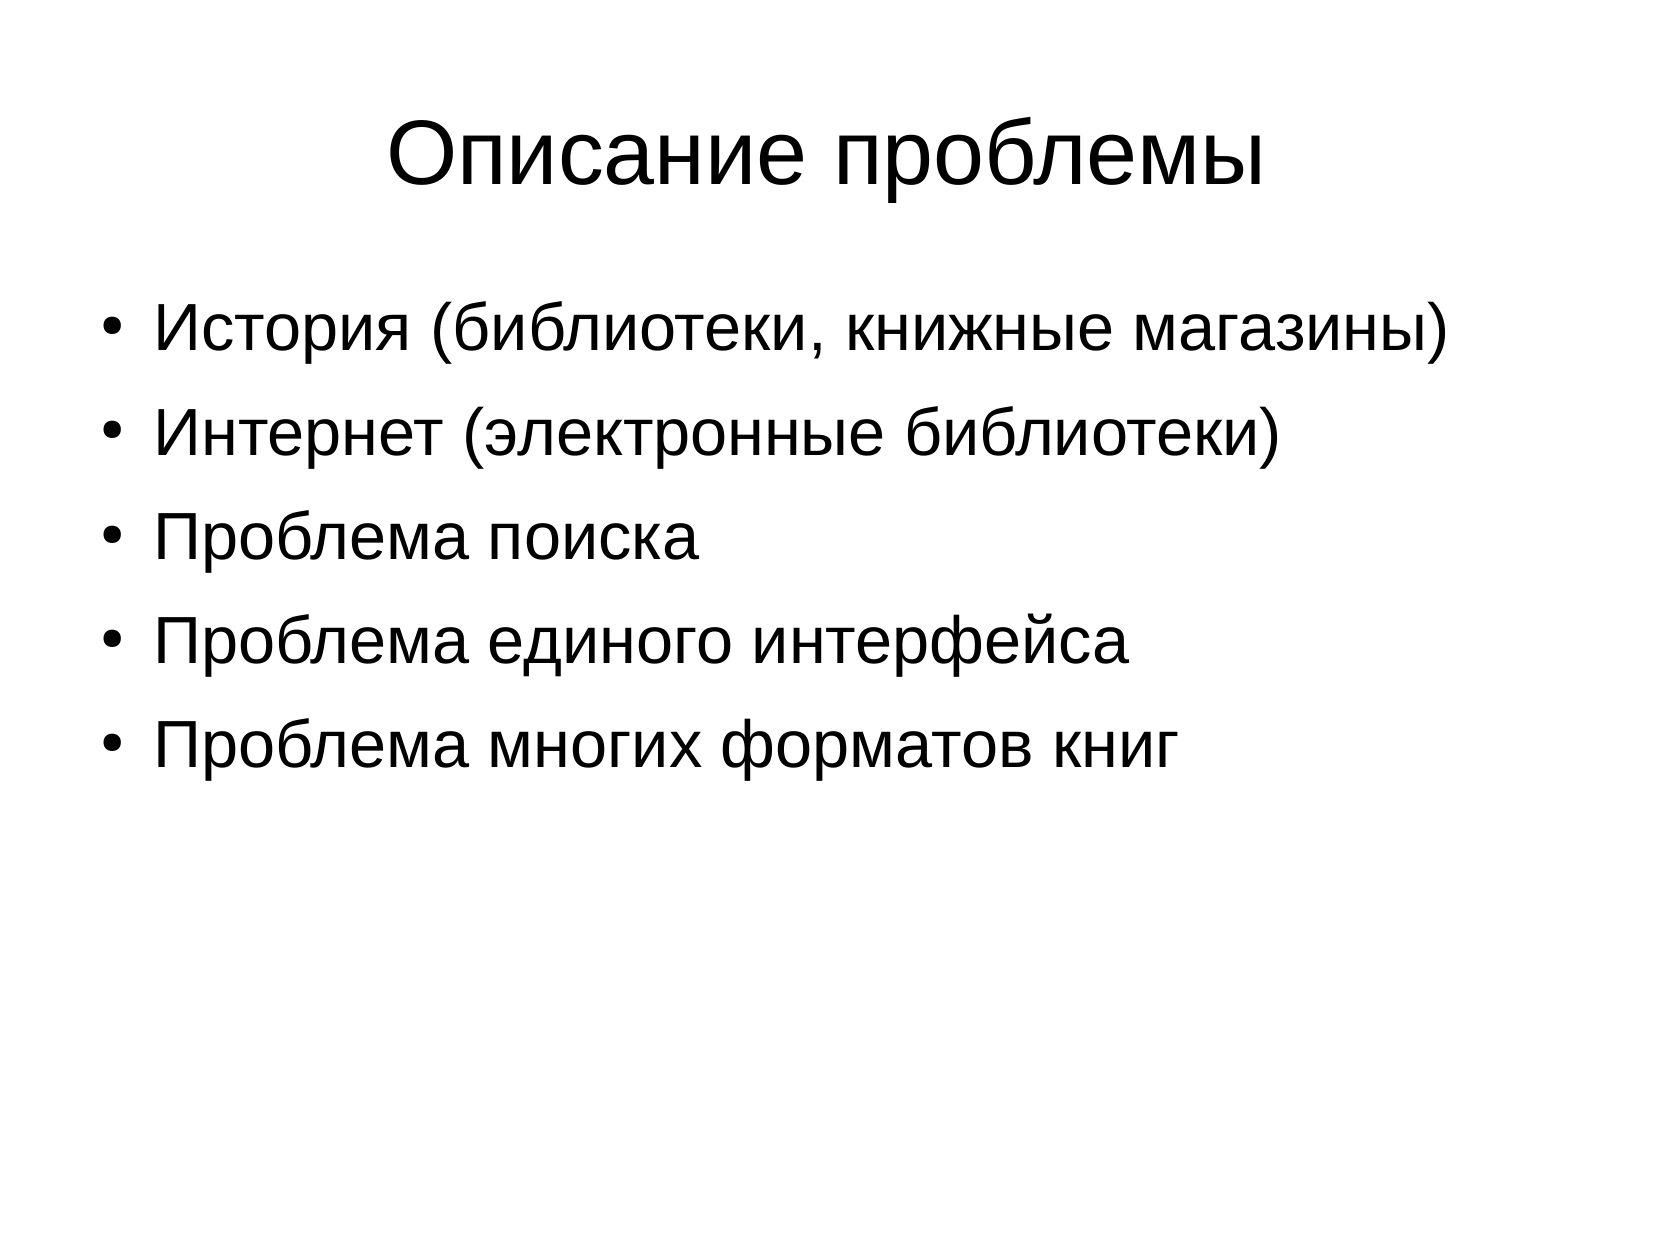

# Описание проблемы
История (библиотеки, книжные магазины)
Интернет (электронные библиотеки)
Проблема поиска
Проблема единого интерфейса
Проблема многих форматов книг